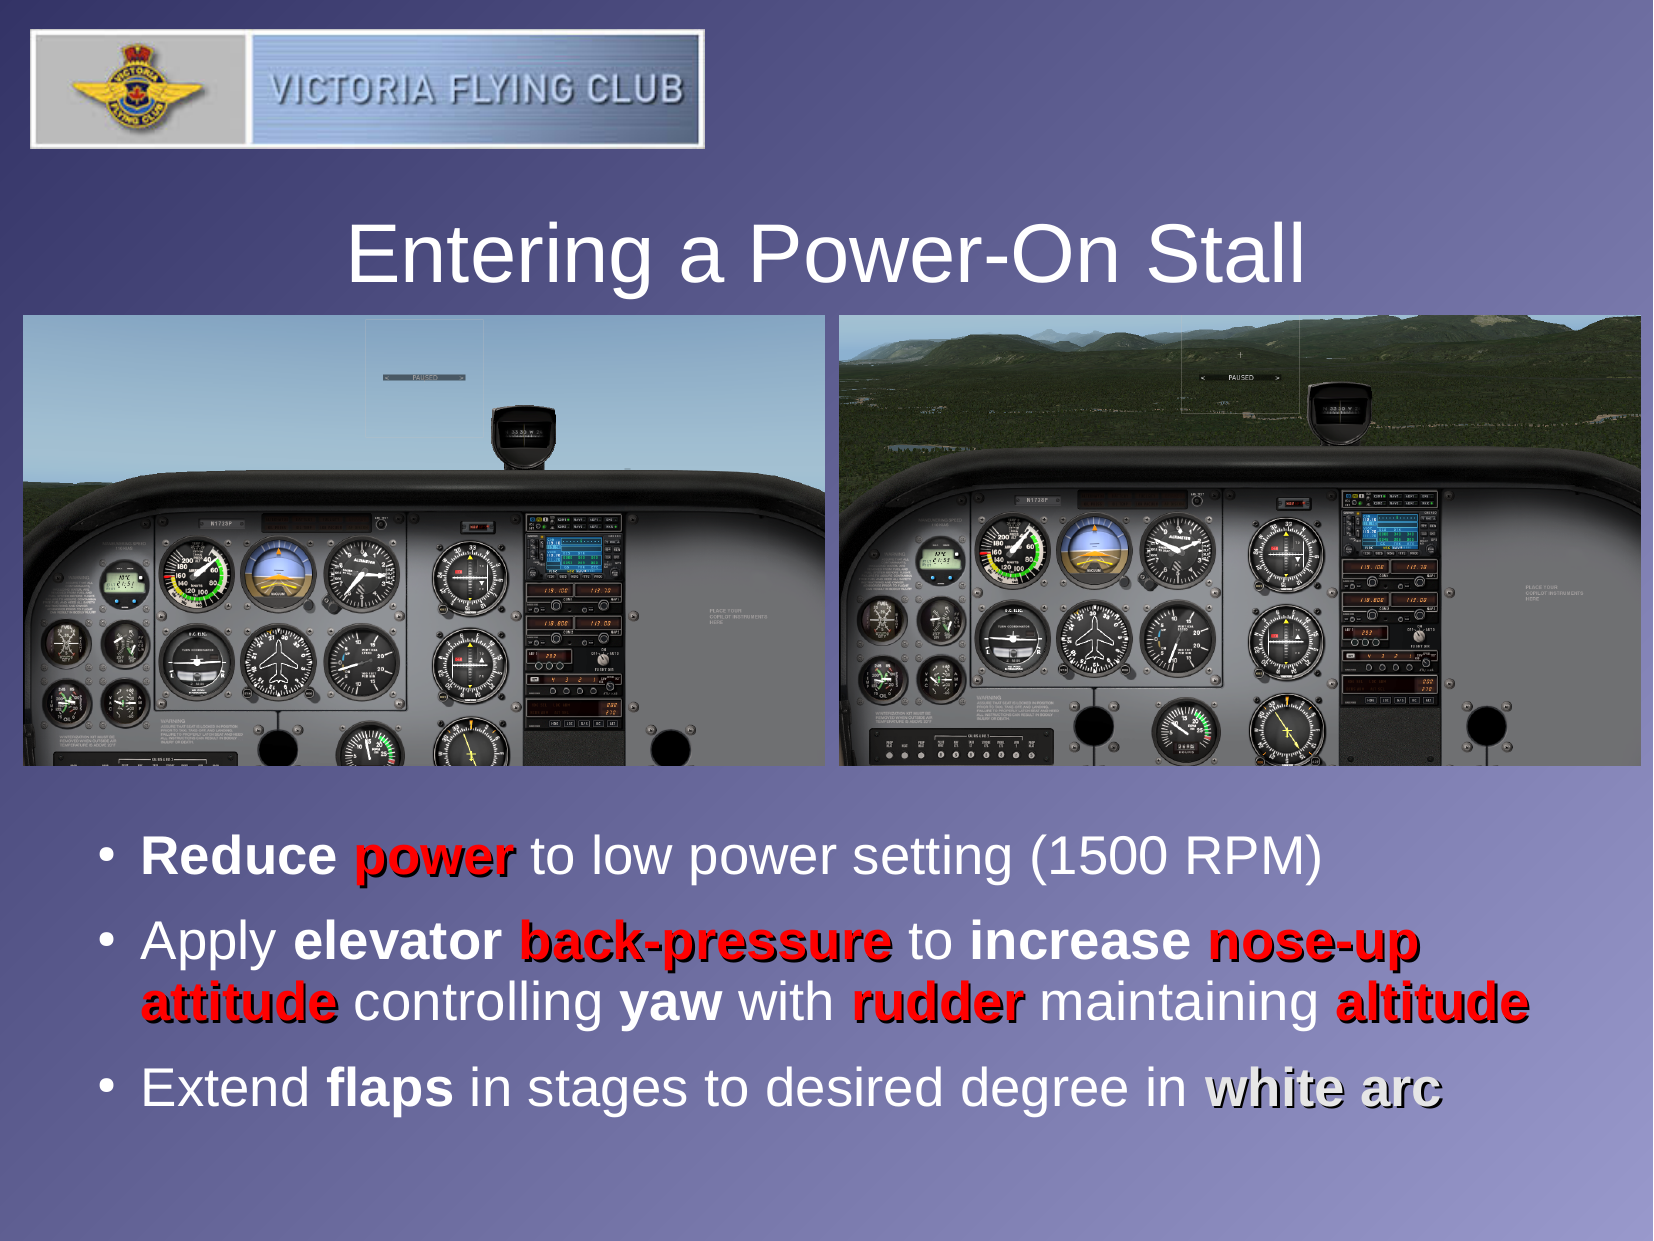

# Entering a Power-On Stall
Reduce power to low power setting (1500 RPM)
Apply elevator back-pressure to increase nose-up attitude controlling yaw with rudder maintaining altitude
Extend flaps in stages to desired degree in white arc